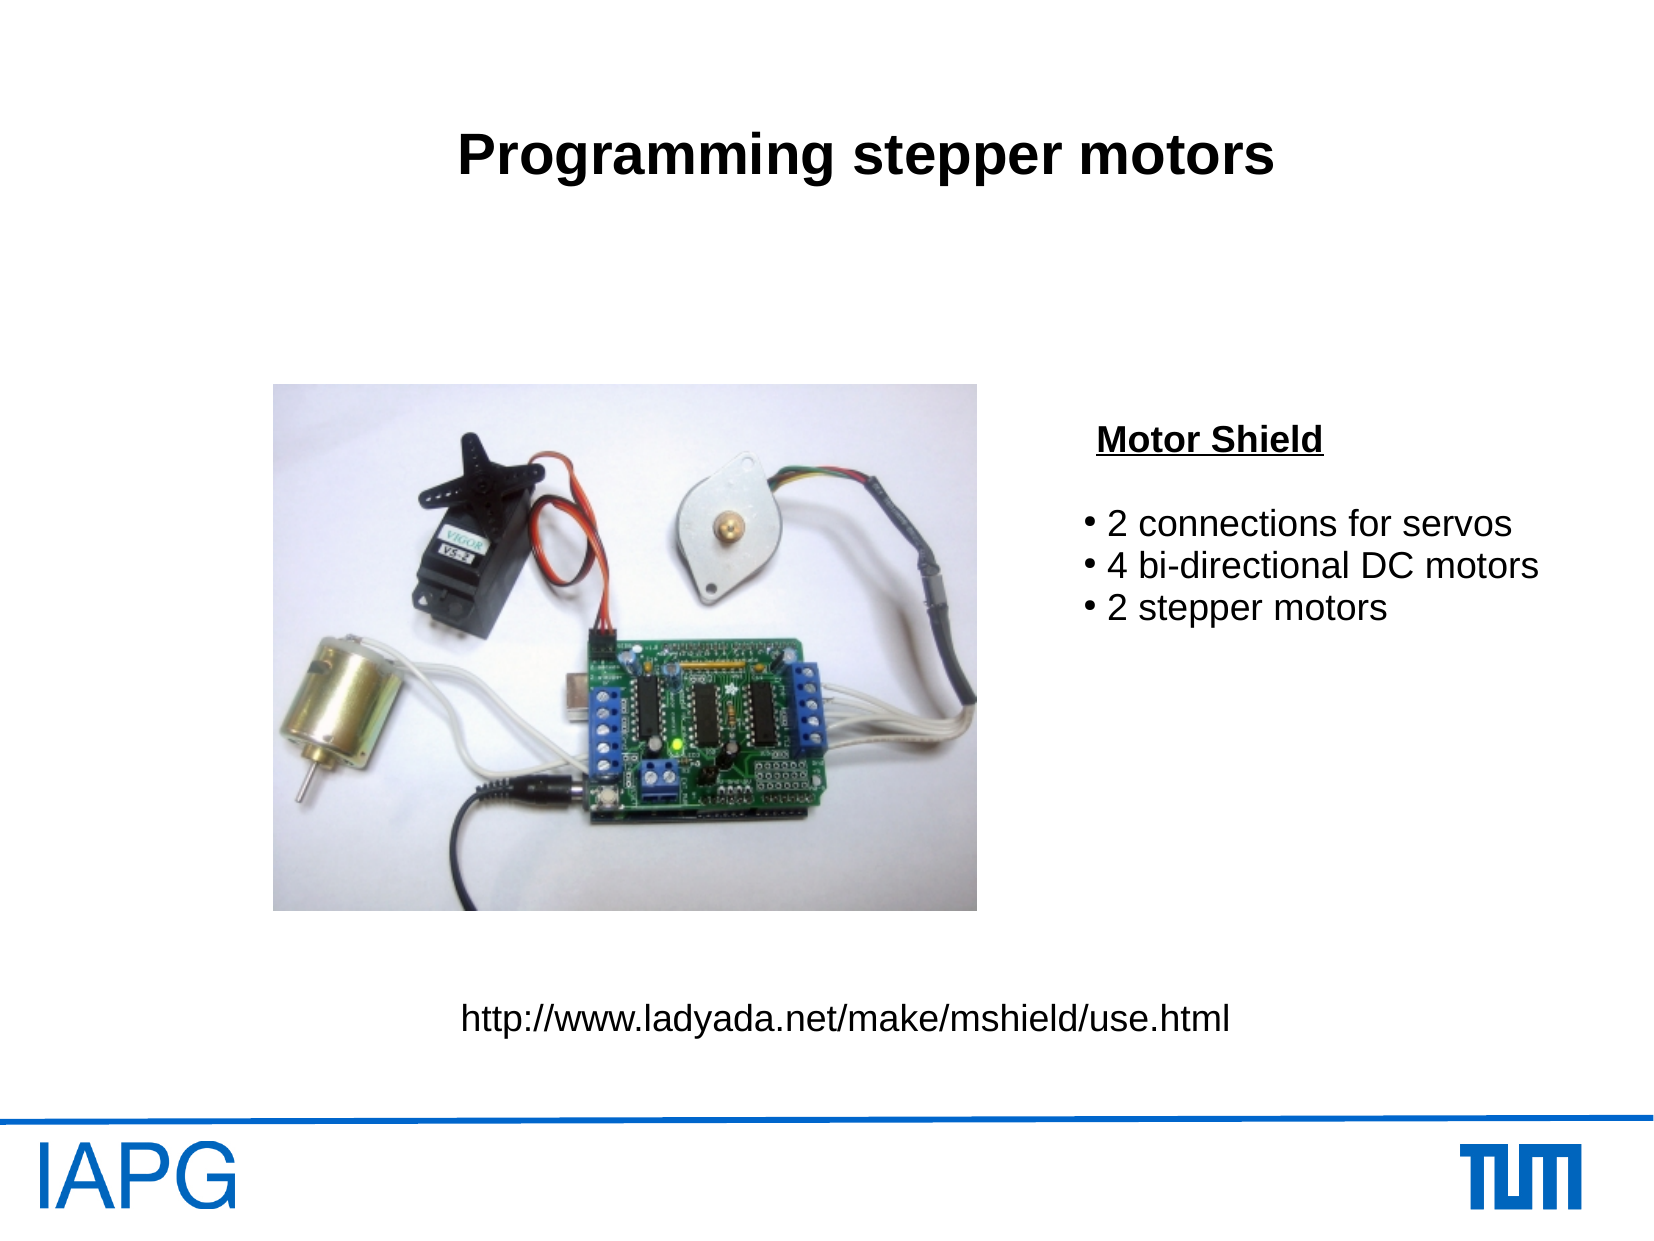

Programming stepper motors
Motor Shield
 2 connections for servos
 4 bi-directional DC motors
 2 stepper motors
http://www.ladyada.net/make/mshield/use.html